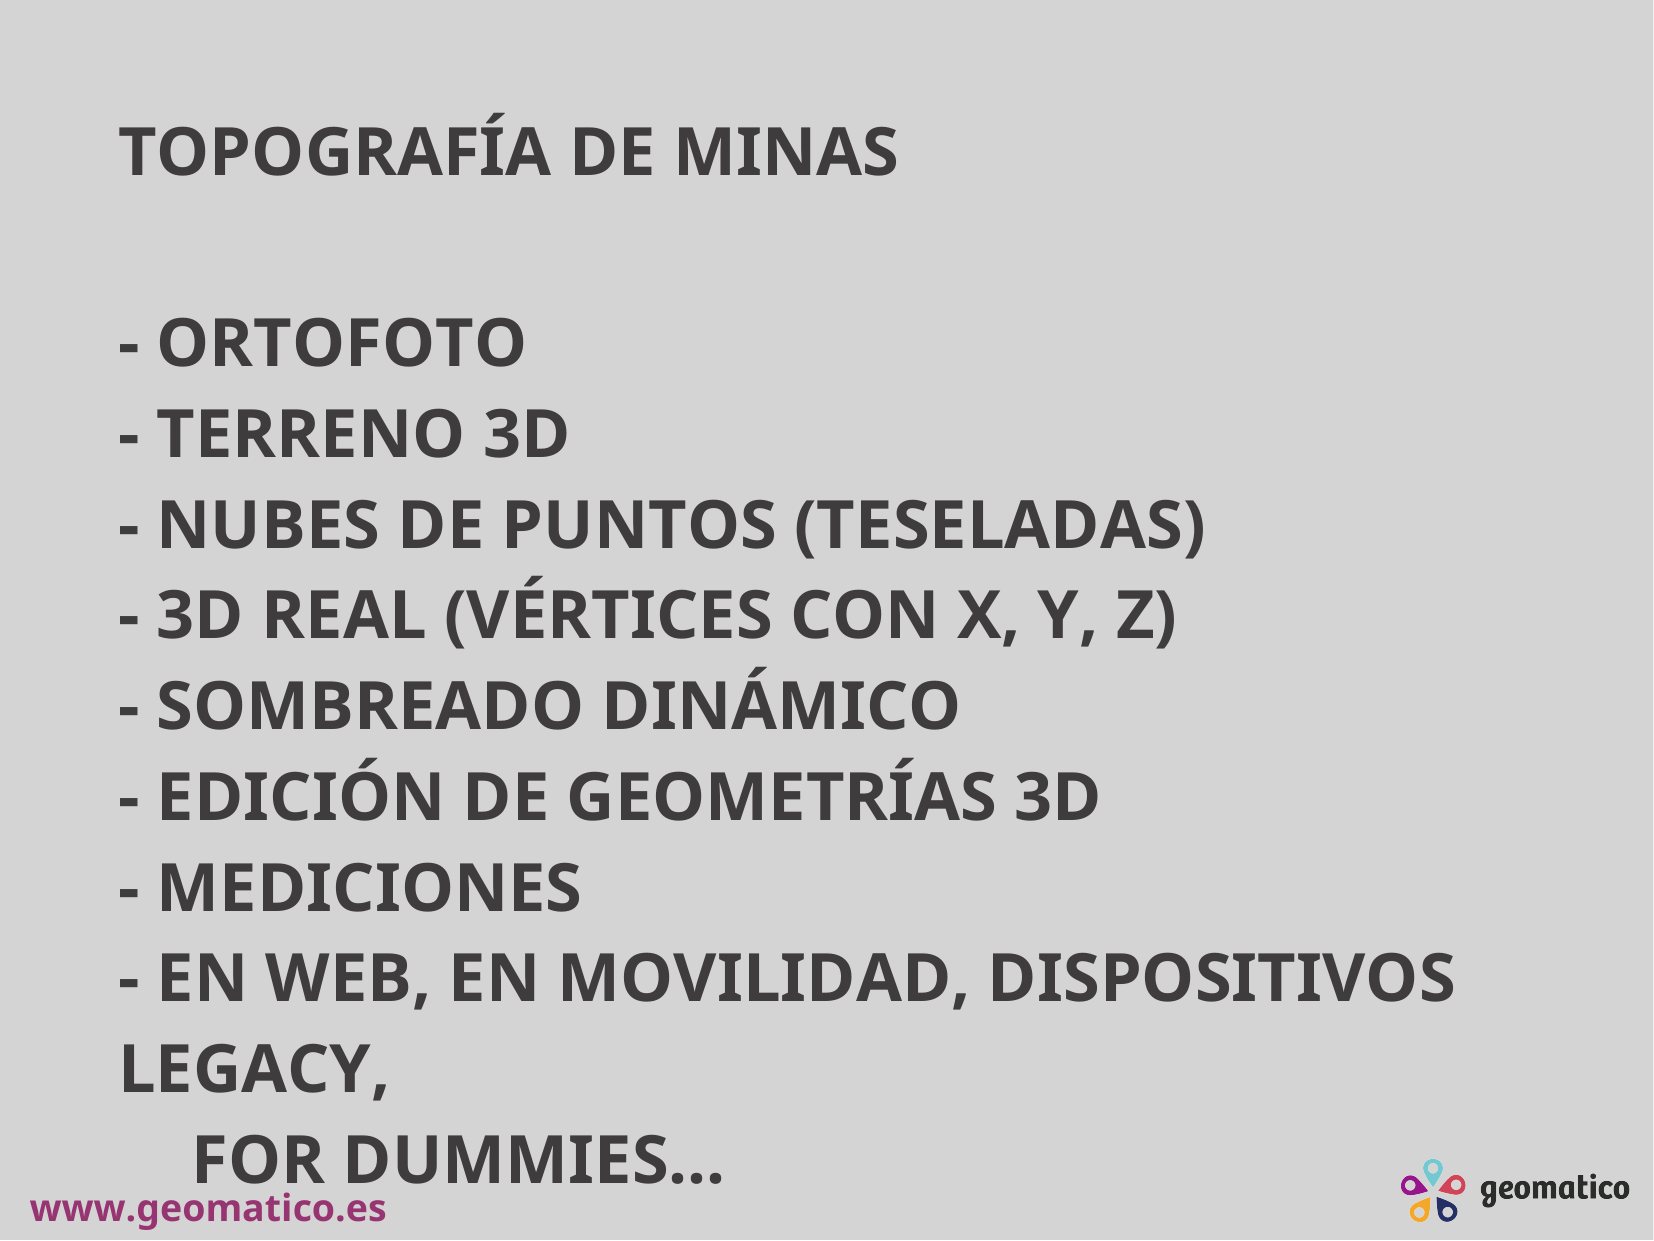

Topografía de minas
- ortofoto
- terreno 3d
- nubes de puntos (teseladas)
- 3D real (vértices con x, y, z)
- sombreado dinámico
- edición de geometrías 3D
- mediciones
- en web, en movilidad, dispositivos legacy,
	for dummies...
PoC: cesium vs. mapbox 2 + deck.gl